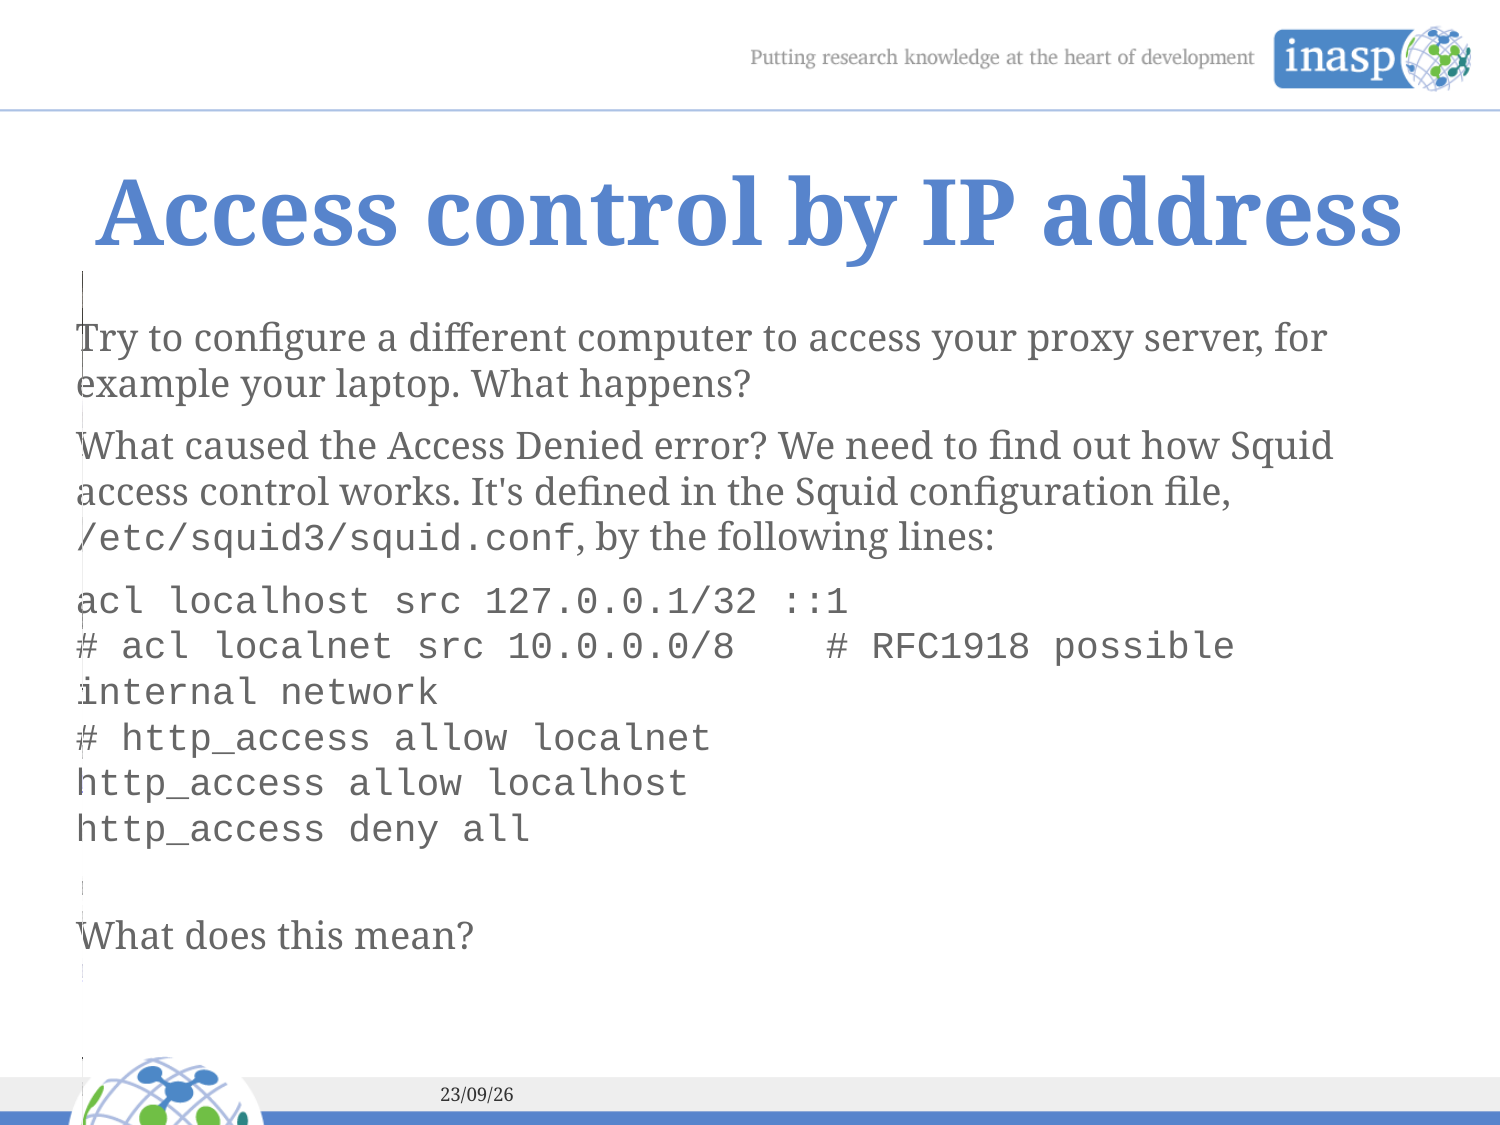

# Access control by IP address
Try to configure a different computer to access your proxy server, for example your laptop. What happens?
What caused the Access Denied error? We need to find out how Squid access control works. It's defined in the Squid configuration file, /etc/squid3/squid.conf, by the following lines:
acl localhost src 127.0.0.1/32 ::1
# acl localnet src 10.0.0.0/8 # RFC1918 possible internal network
# http_access allow localnet
http_access allow localhost
http_access deny all
What does this mean?